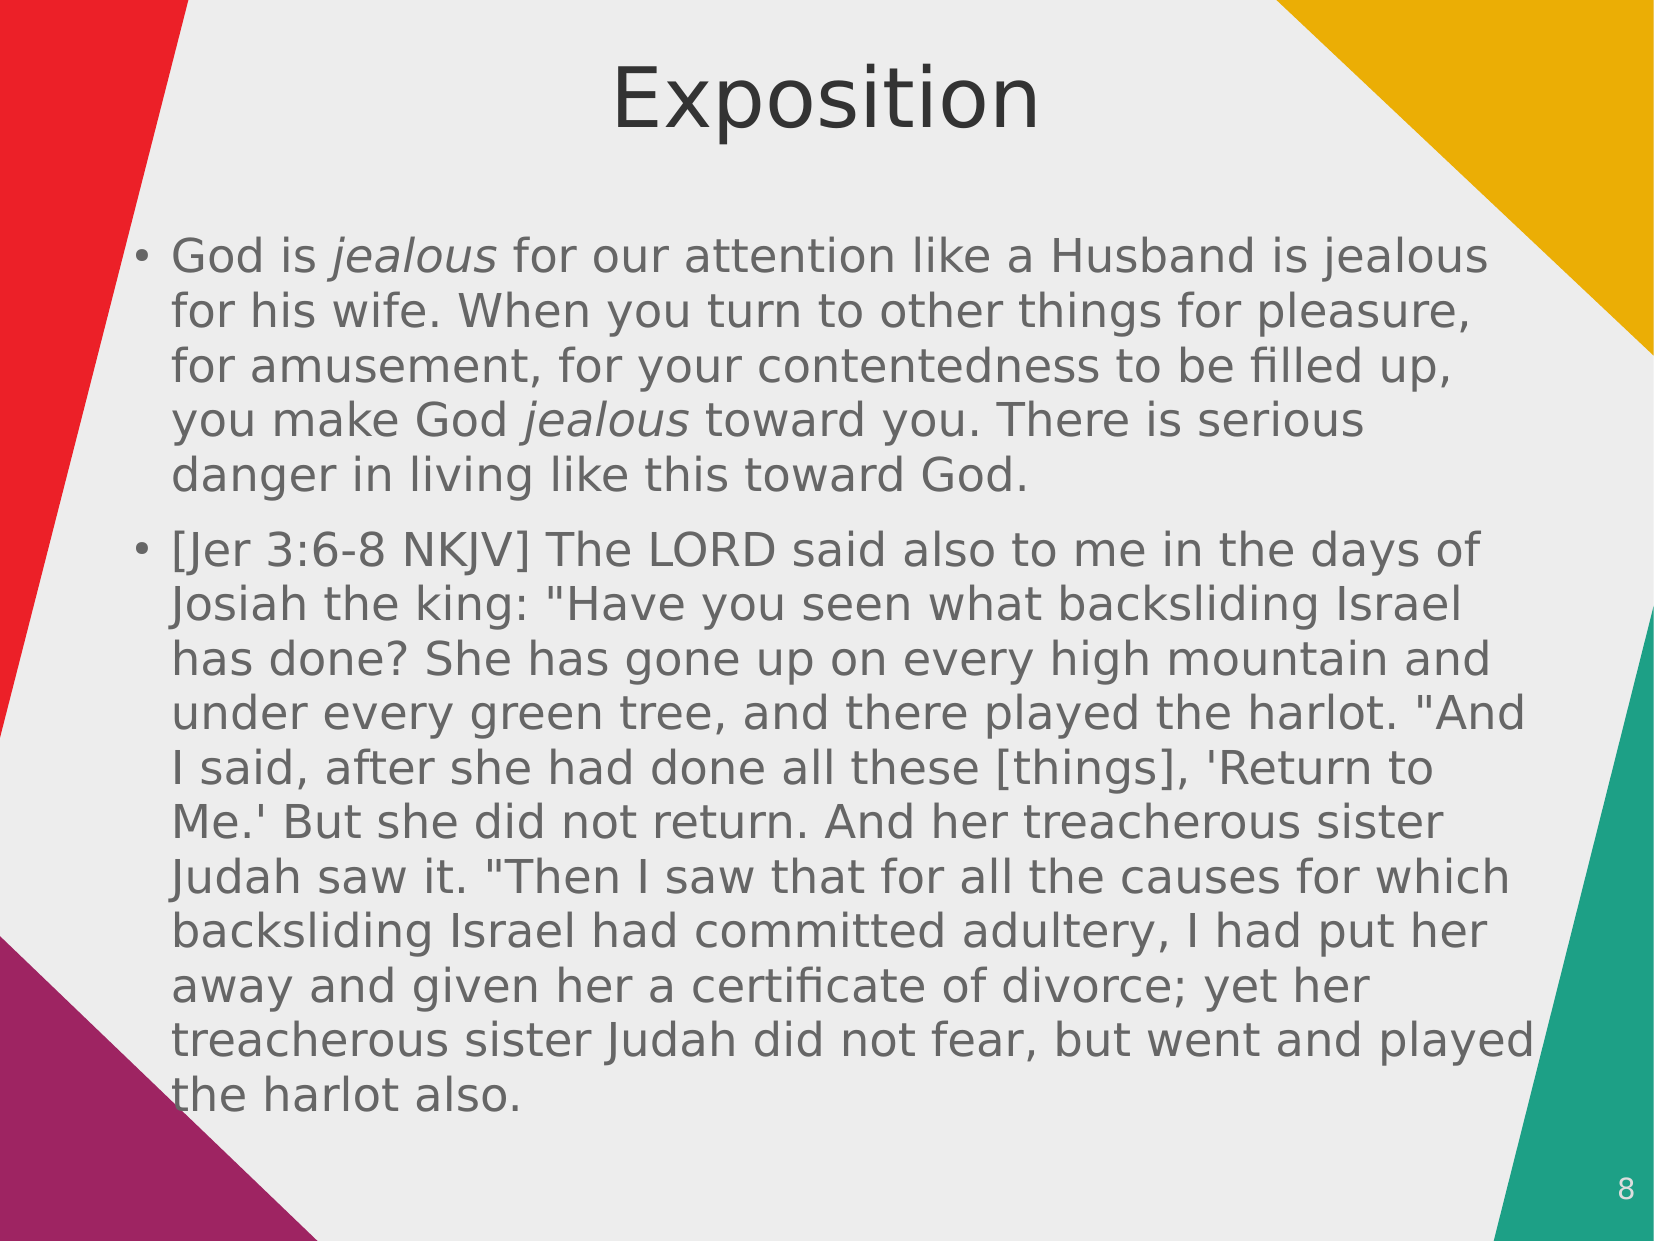

# Exposition
God is jealous for our attention like a Husband is jealous for his wife. When you turn to other things for pleasure, for amusement, for your contentedness to be filled up, you make God jealous toward you. There is serious danger in living like this toward God.
[Jer 3:6-8 NKJV] The LORD said also to me in the days of Josiah the king: "Have you seen what backsliding Israel has done? She has gone up on every high mountain and under every green tree, and there played the harlot. "And I said, after she had done all these [things], 'Return to Me.' But she did not return. And her treacherous sister Judah saw it. "Then I saw that for all the causes for which backsliding Israel had committed adultery, I had put her away and given her a certificate of divorce; yet her treacherous sister Judah did not fear, but went and played the harlot also.
8